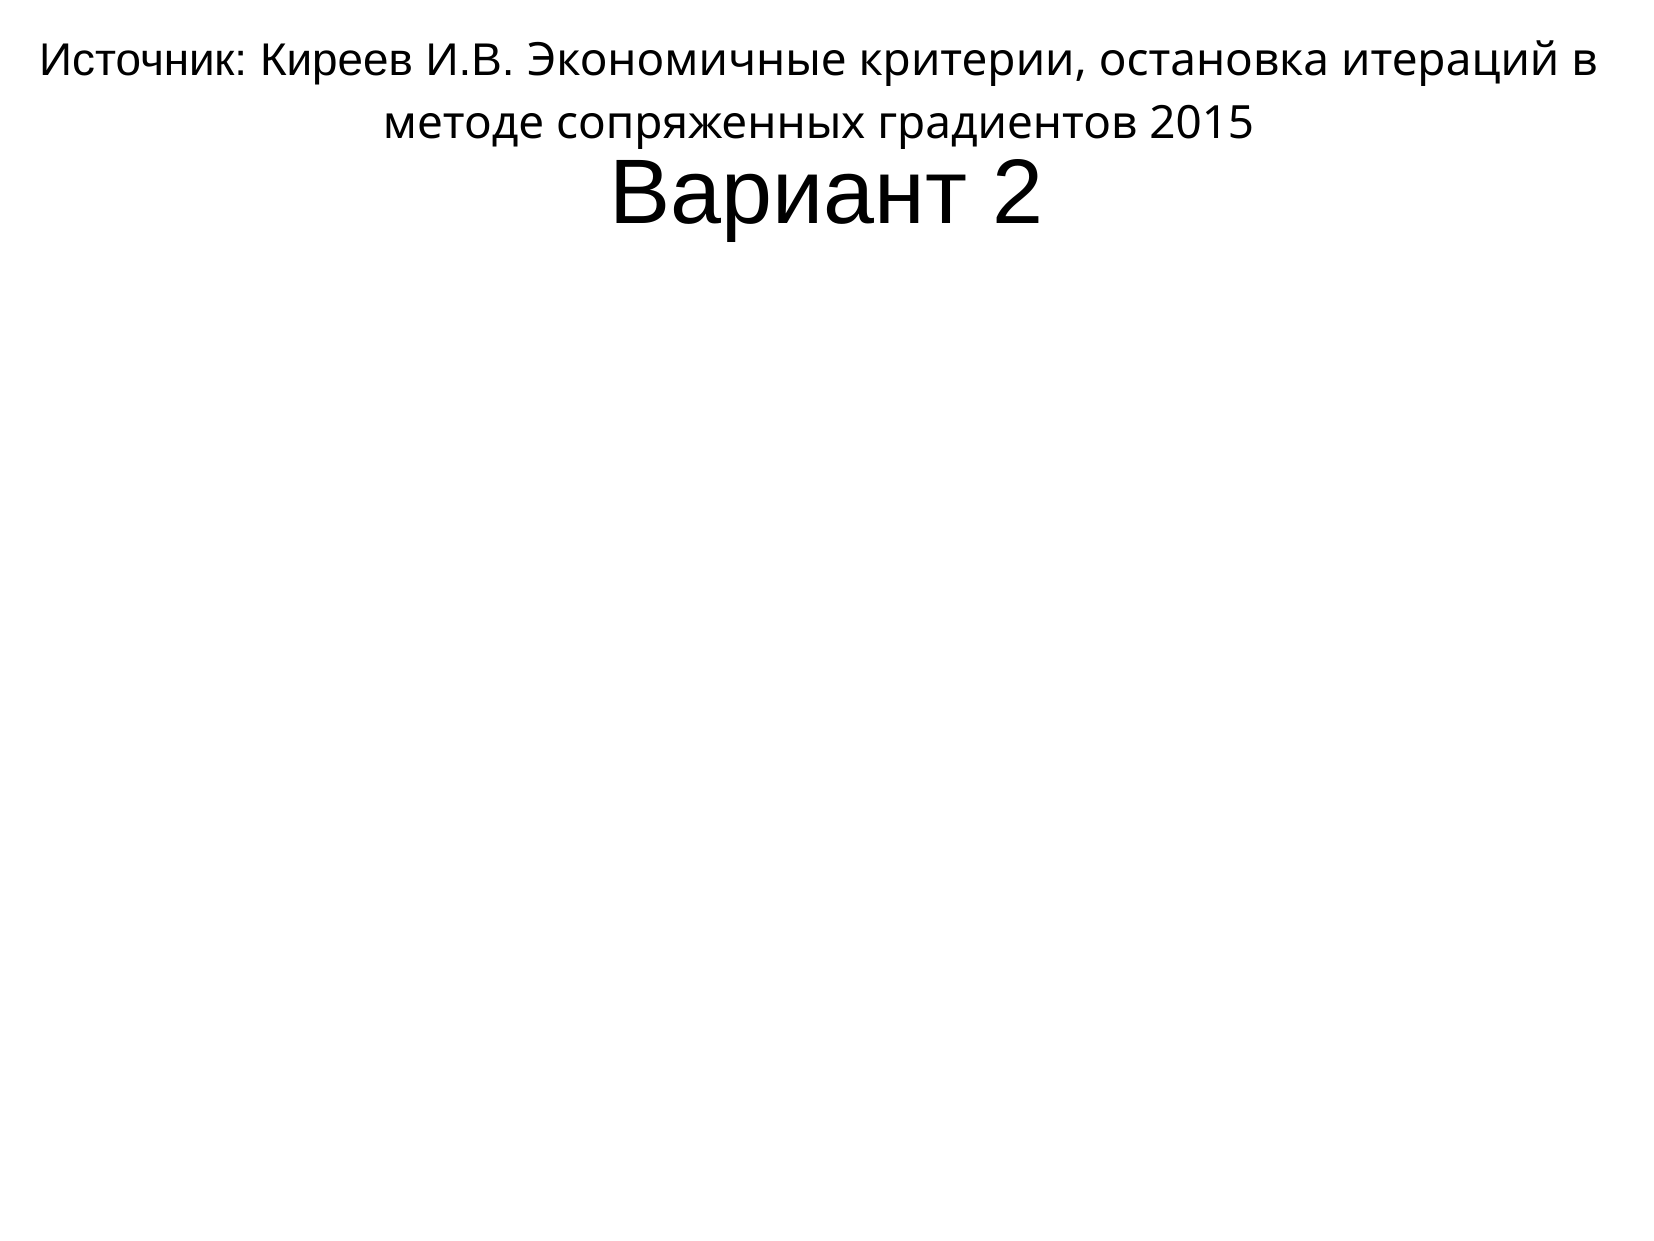

Источник: Киреев И.В. Экономичные критерии, остановка итераций в методе сопряженных градиентов 2015
# Вариант 2